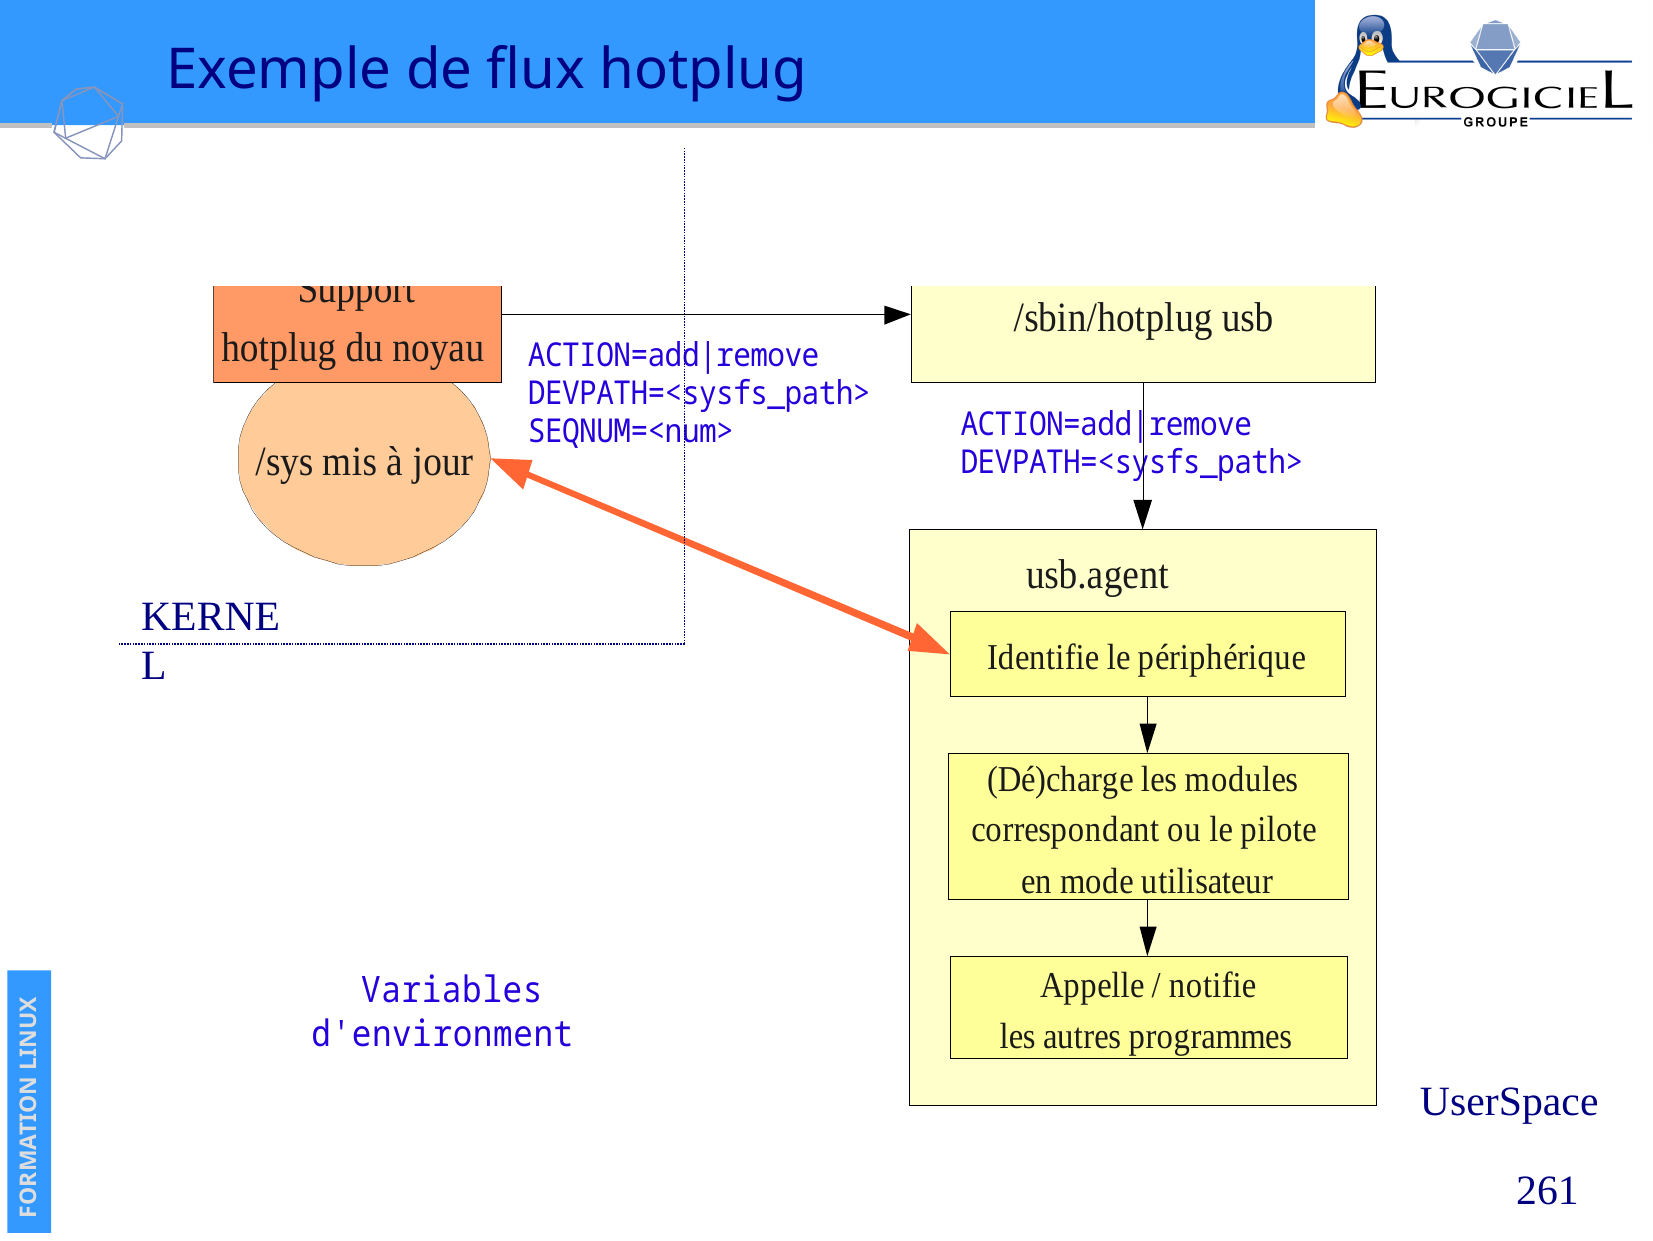

# Exemple de flux hotplug
KERNEL
UserSpace